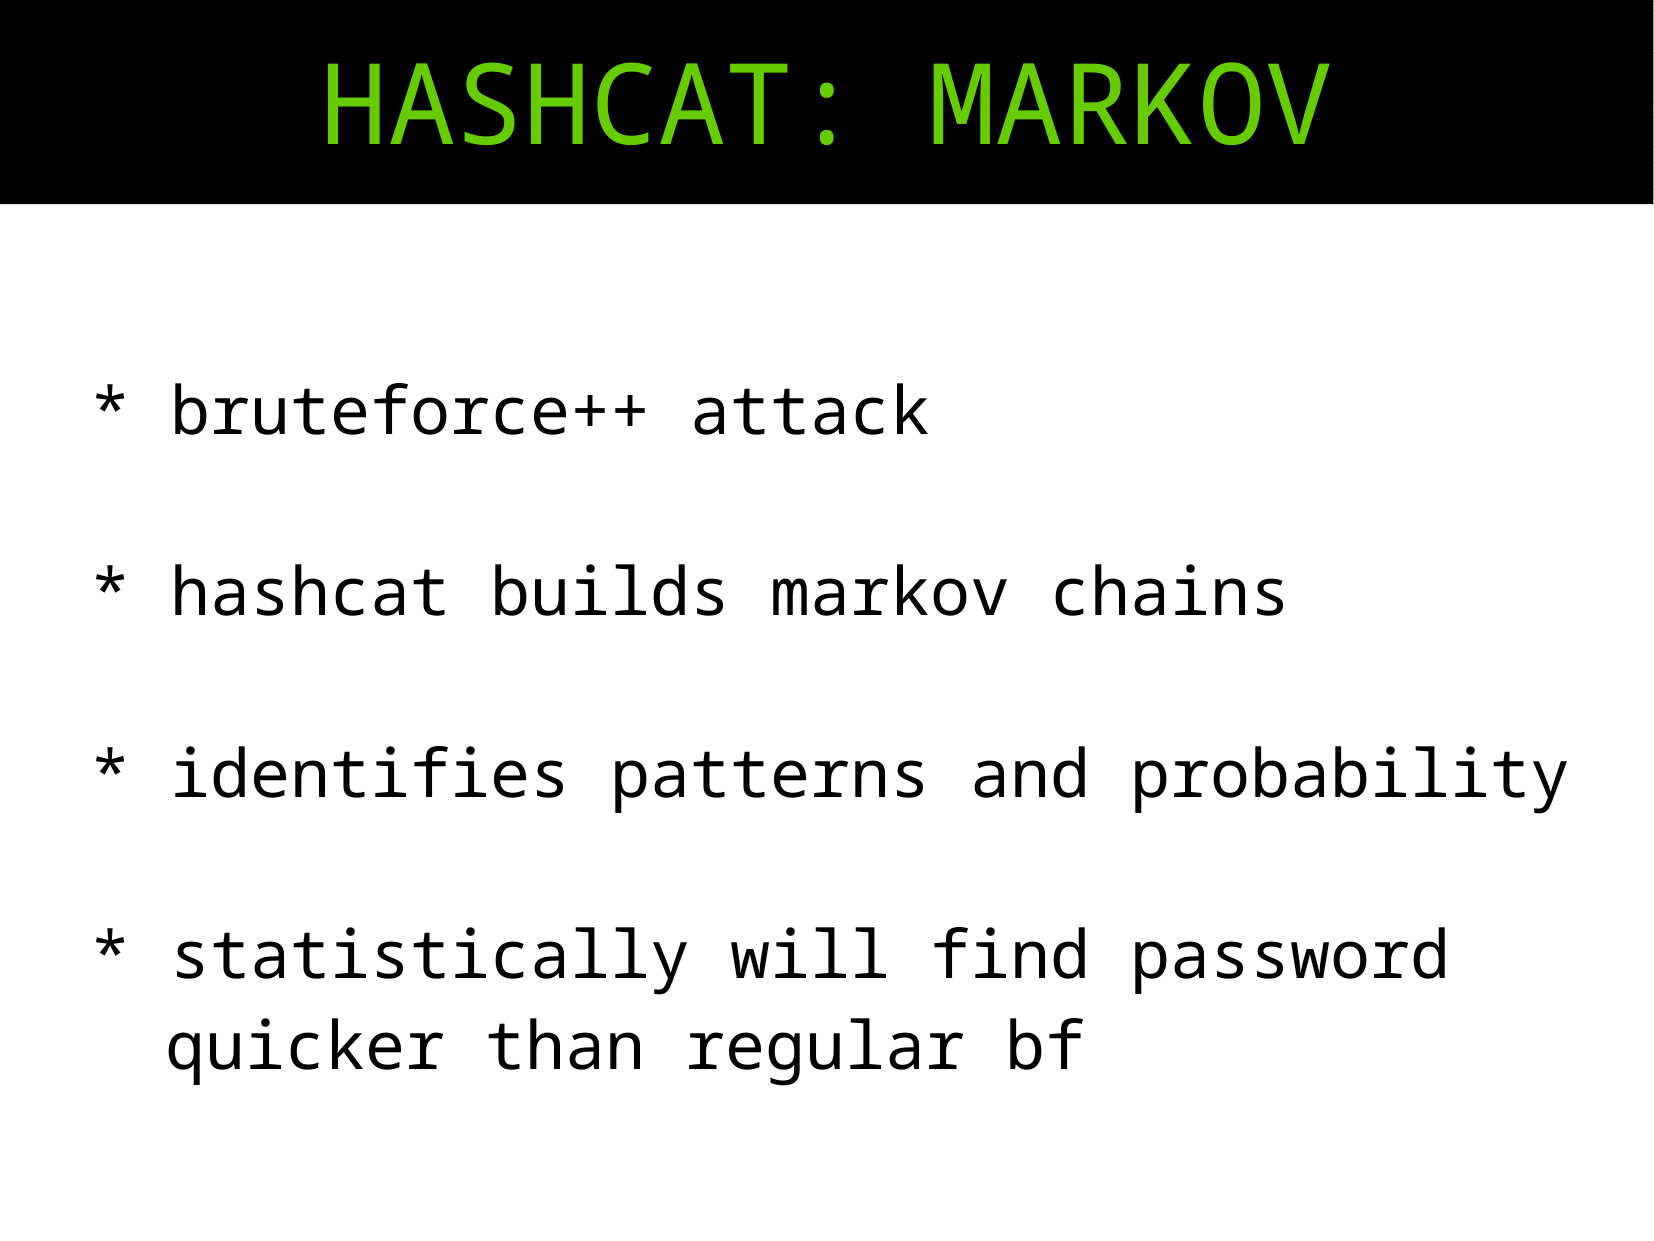

# HASHCAT: MARKOV
* bruteforce++ attack
* hashcat builds markov chains
* identifies patterns and probability
* statistically will find password
	quicker than regular bf